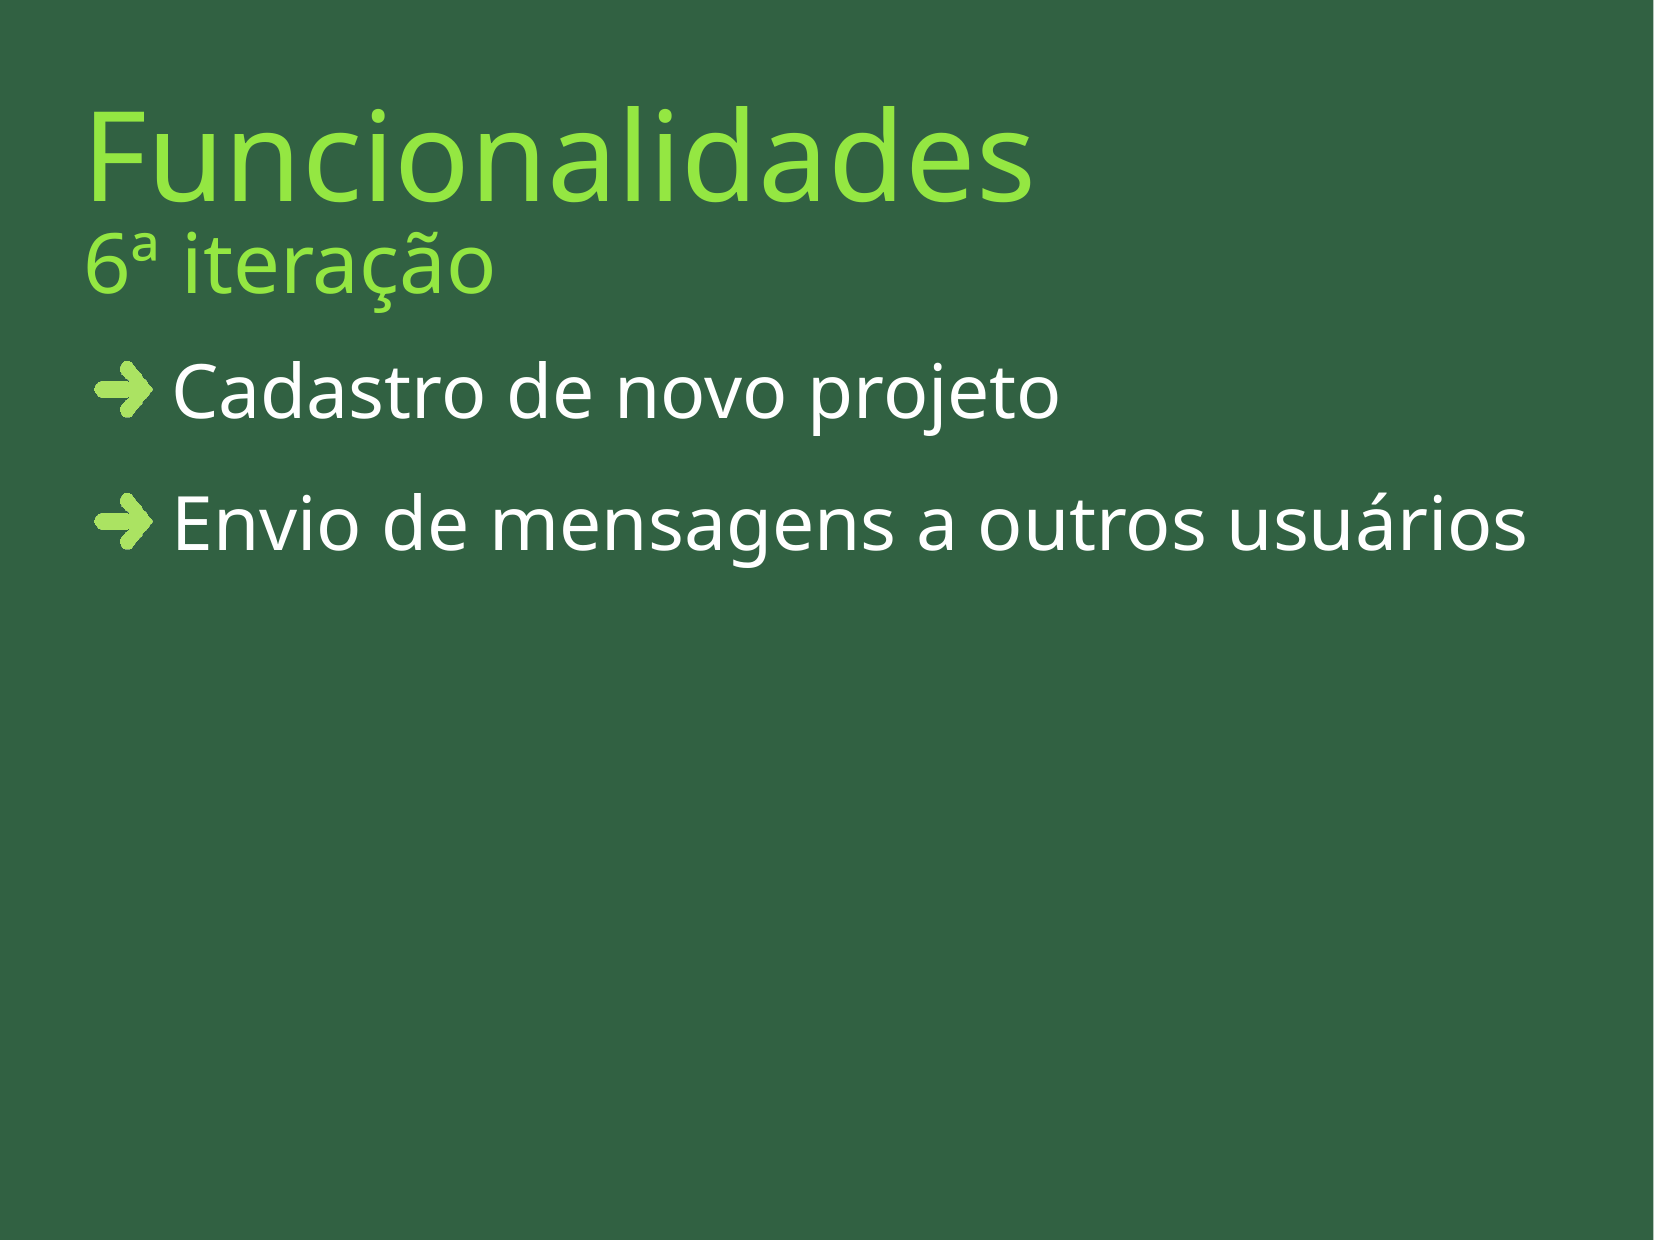

# Funcionalidades
6ª iteração
 Cadastro de novo projeto
 Envio de mensagens a outros usuários